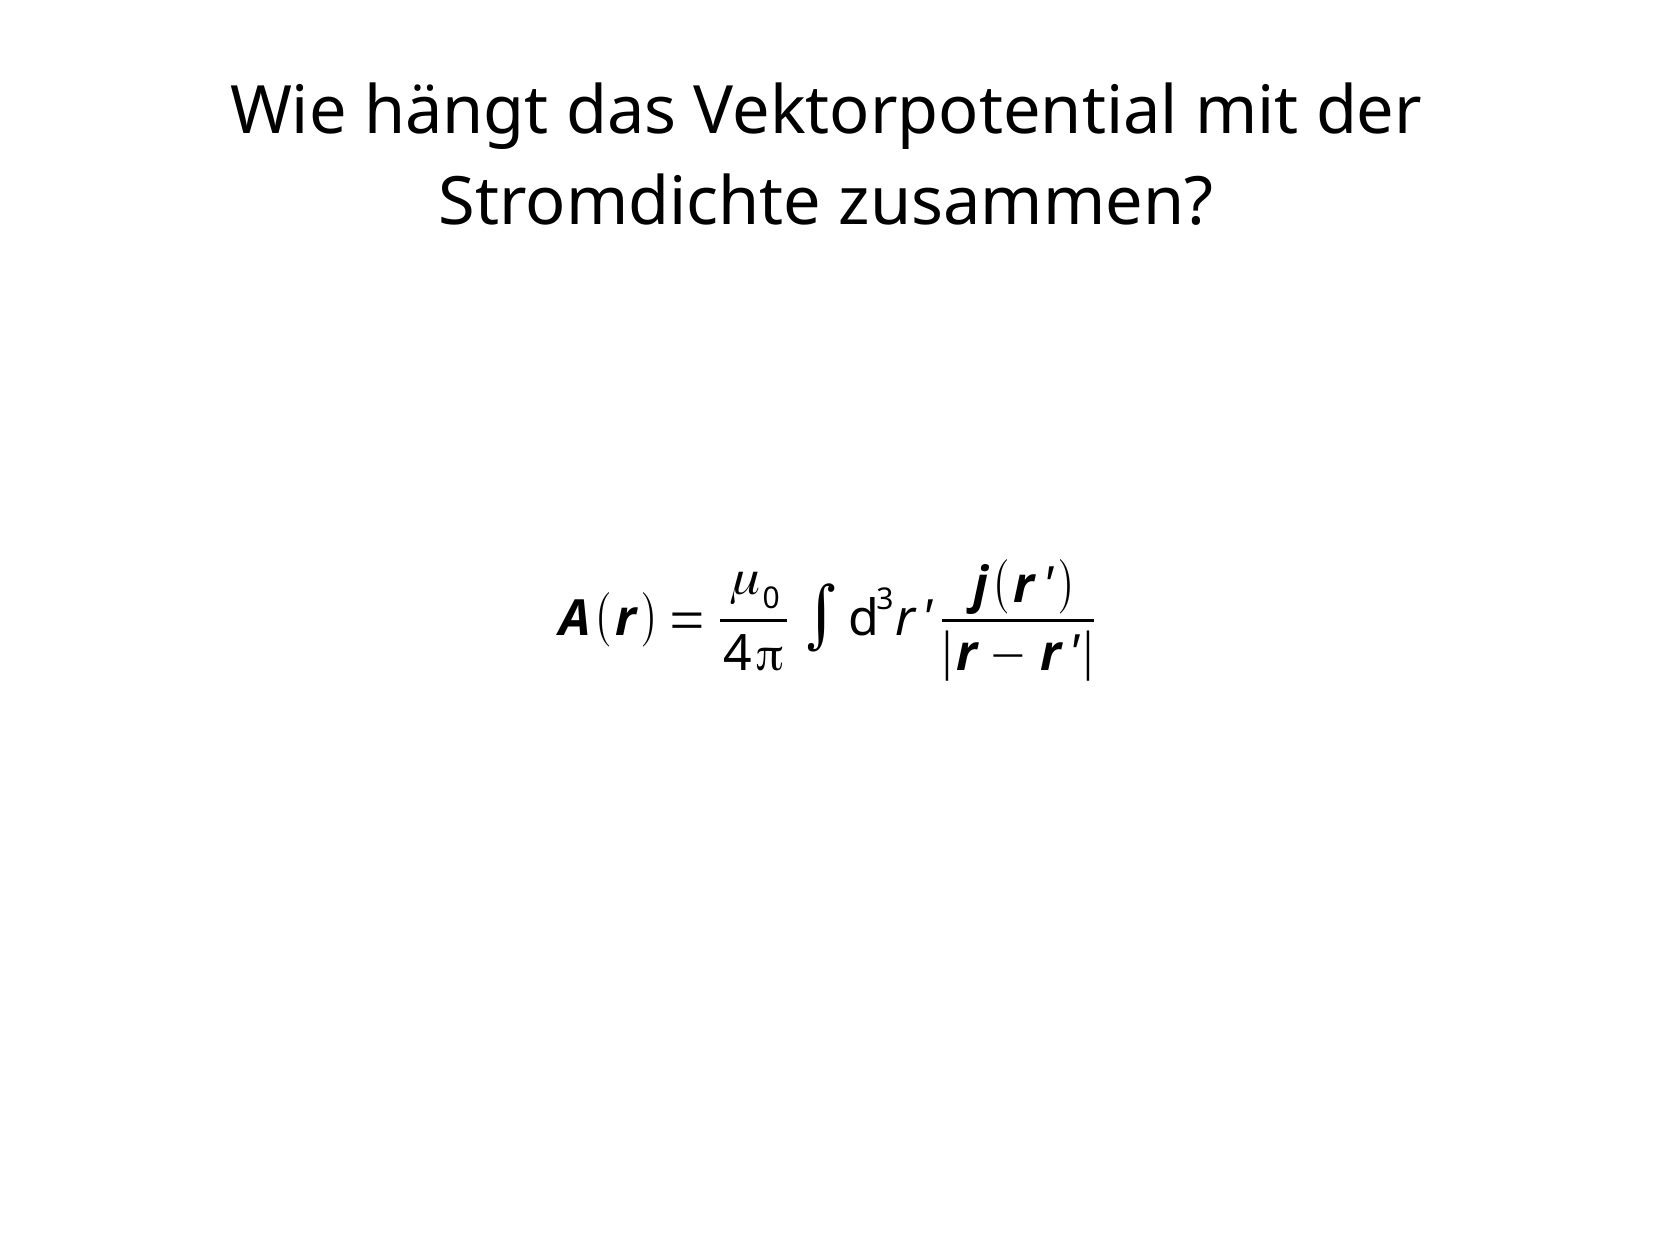

# Wie hängt das Vektorpotential mit der Stromdichte zusammen?